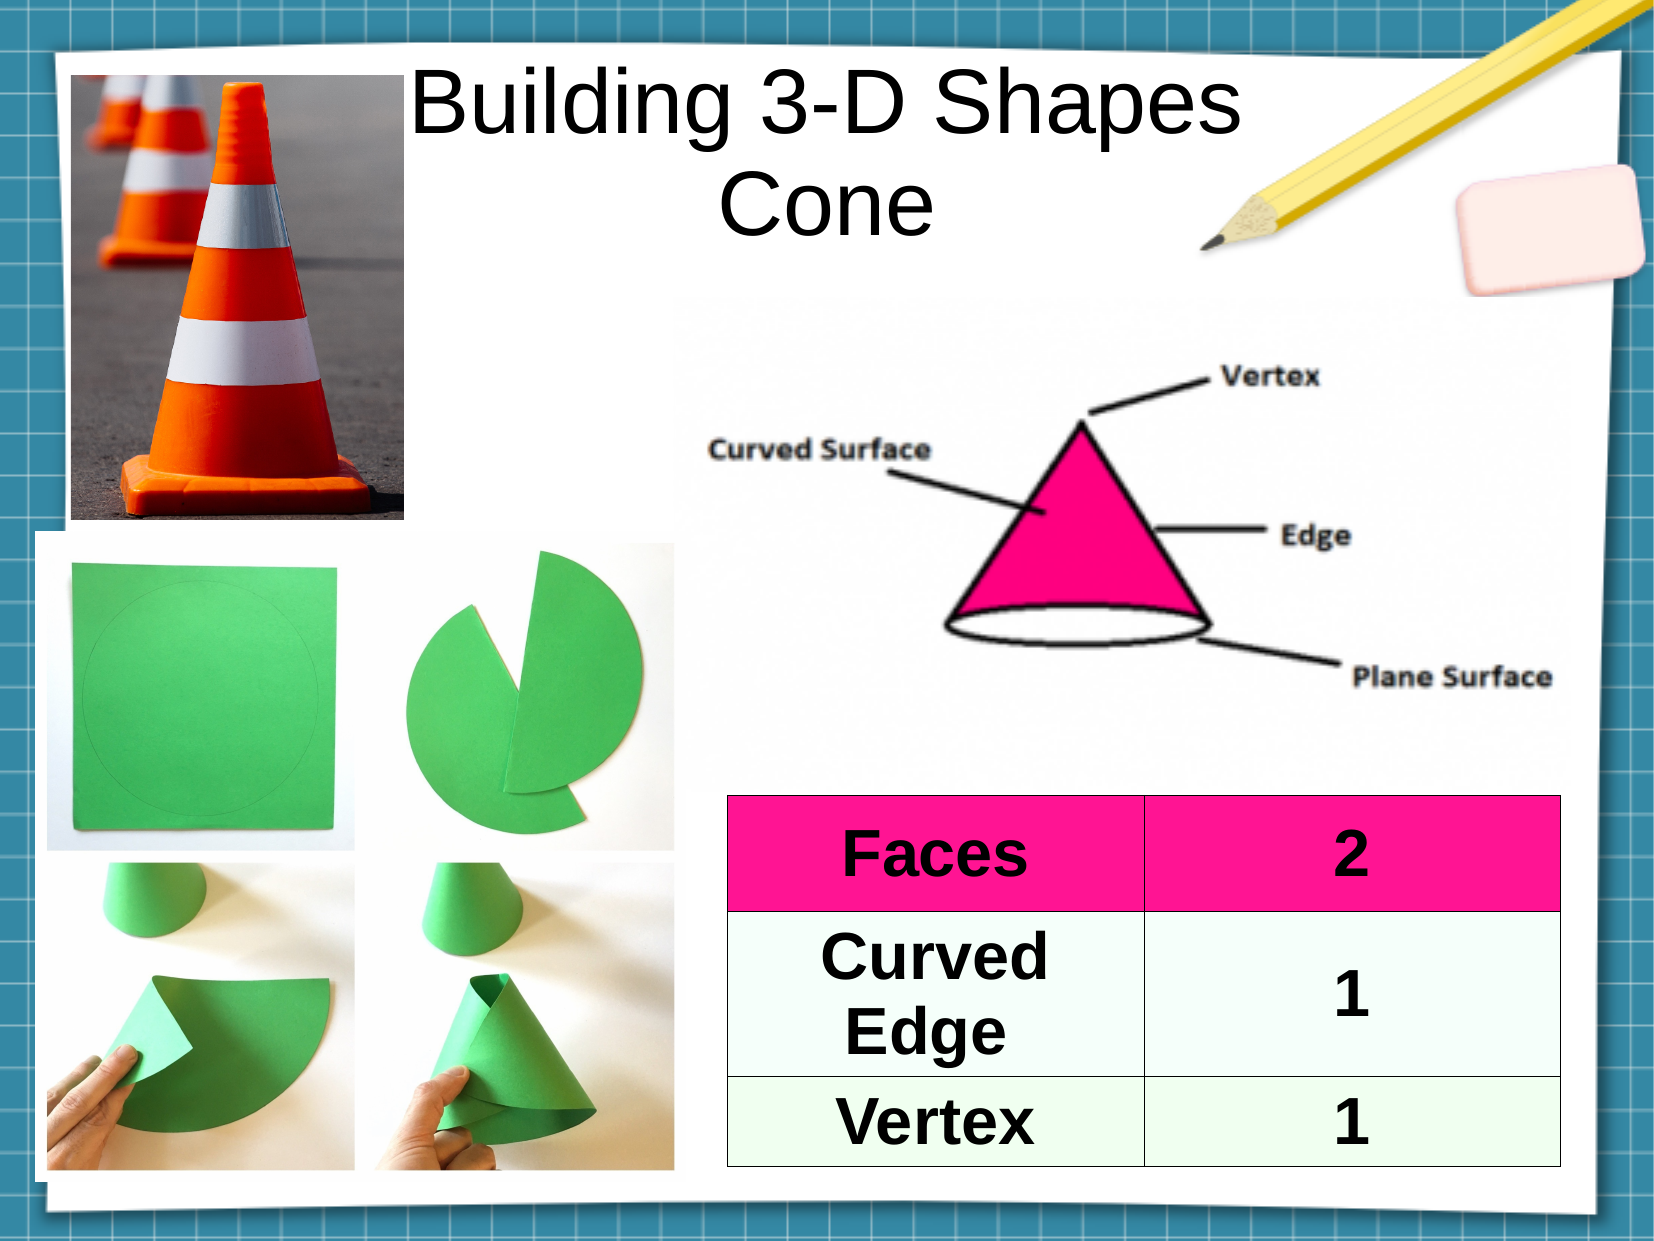

# Building 3-D Shapes Cone
| Faces | 2 |
| --- | --- |
| Curved Edge | 1 |
| Vertex | 1 |